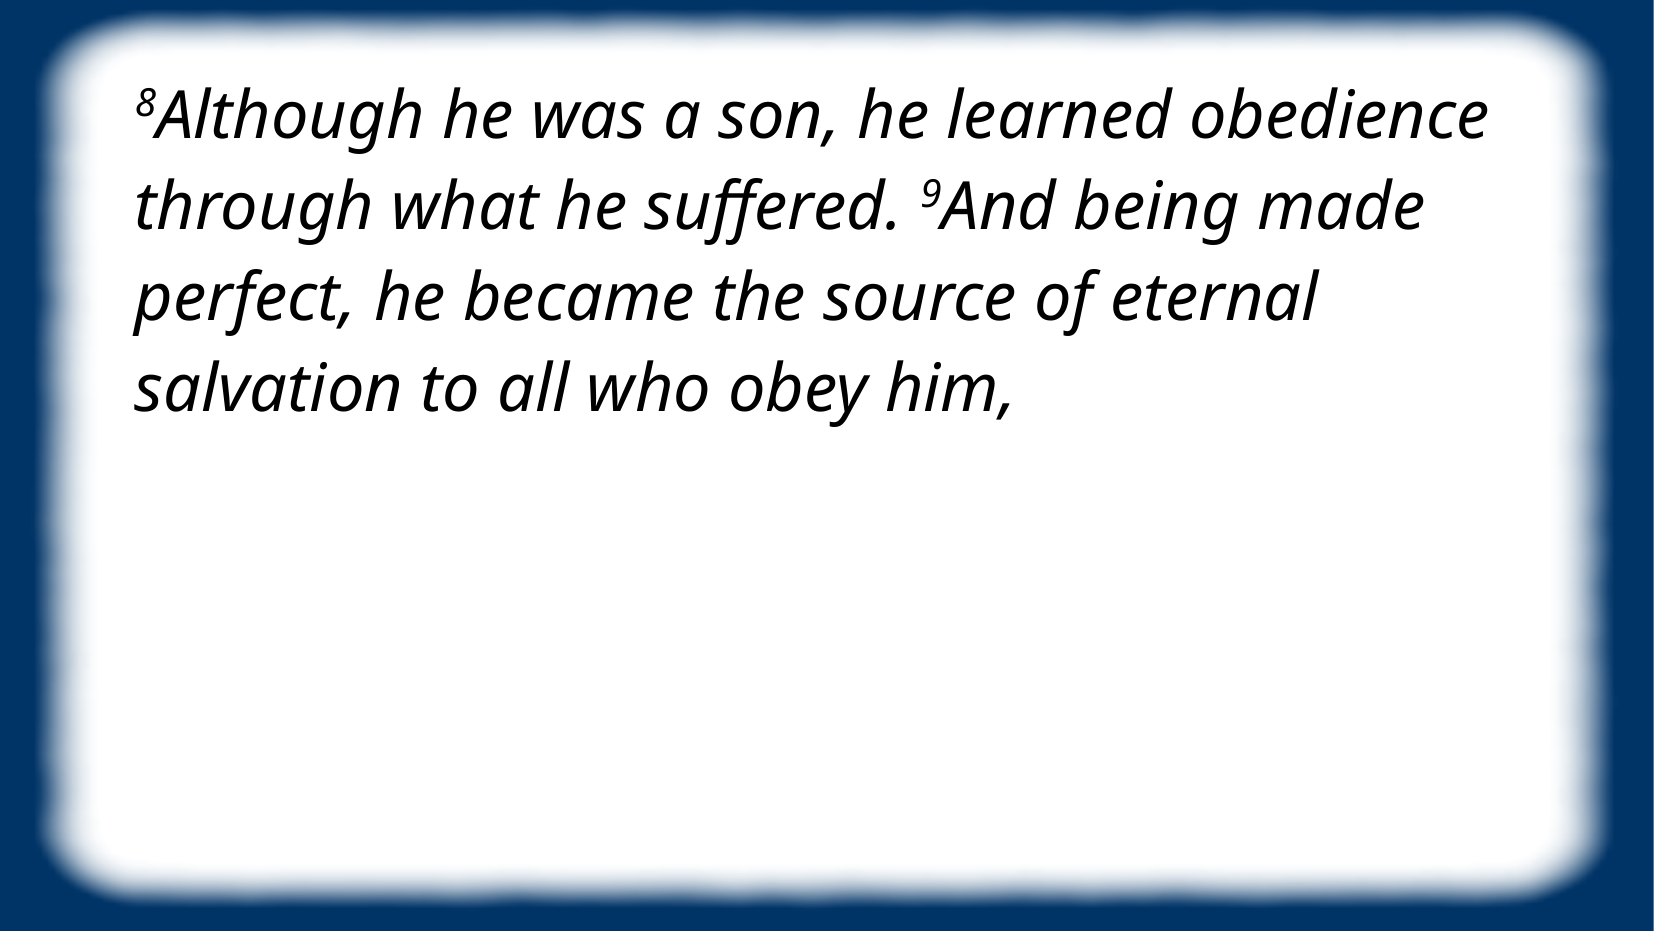

8Although he was a son, he learned obedience through what he suffered. 9And being made perfect, he became the source of eternal salvation to all who obey him,